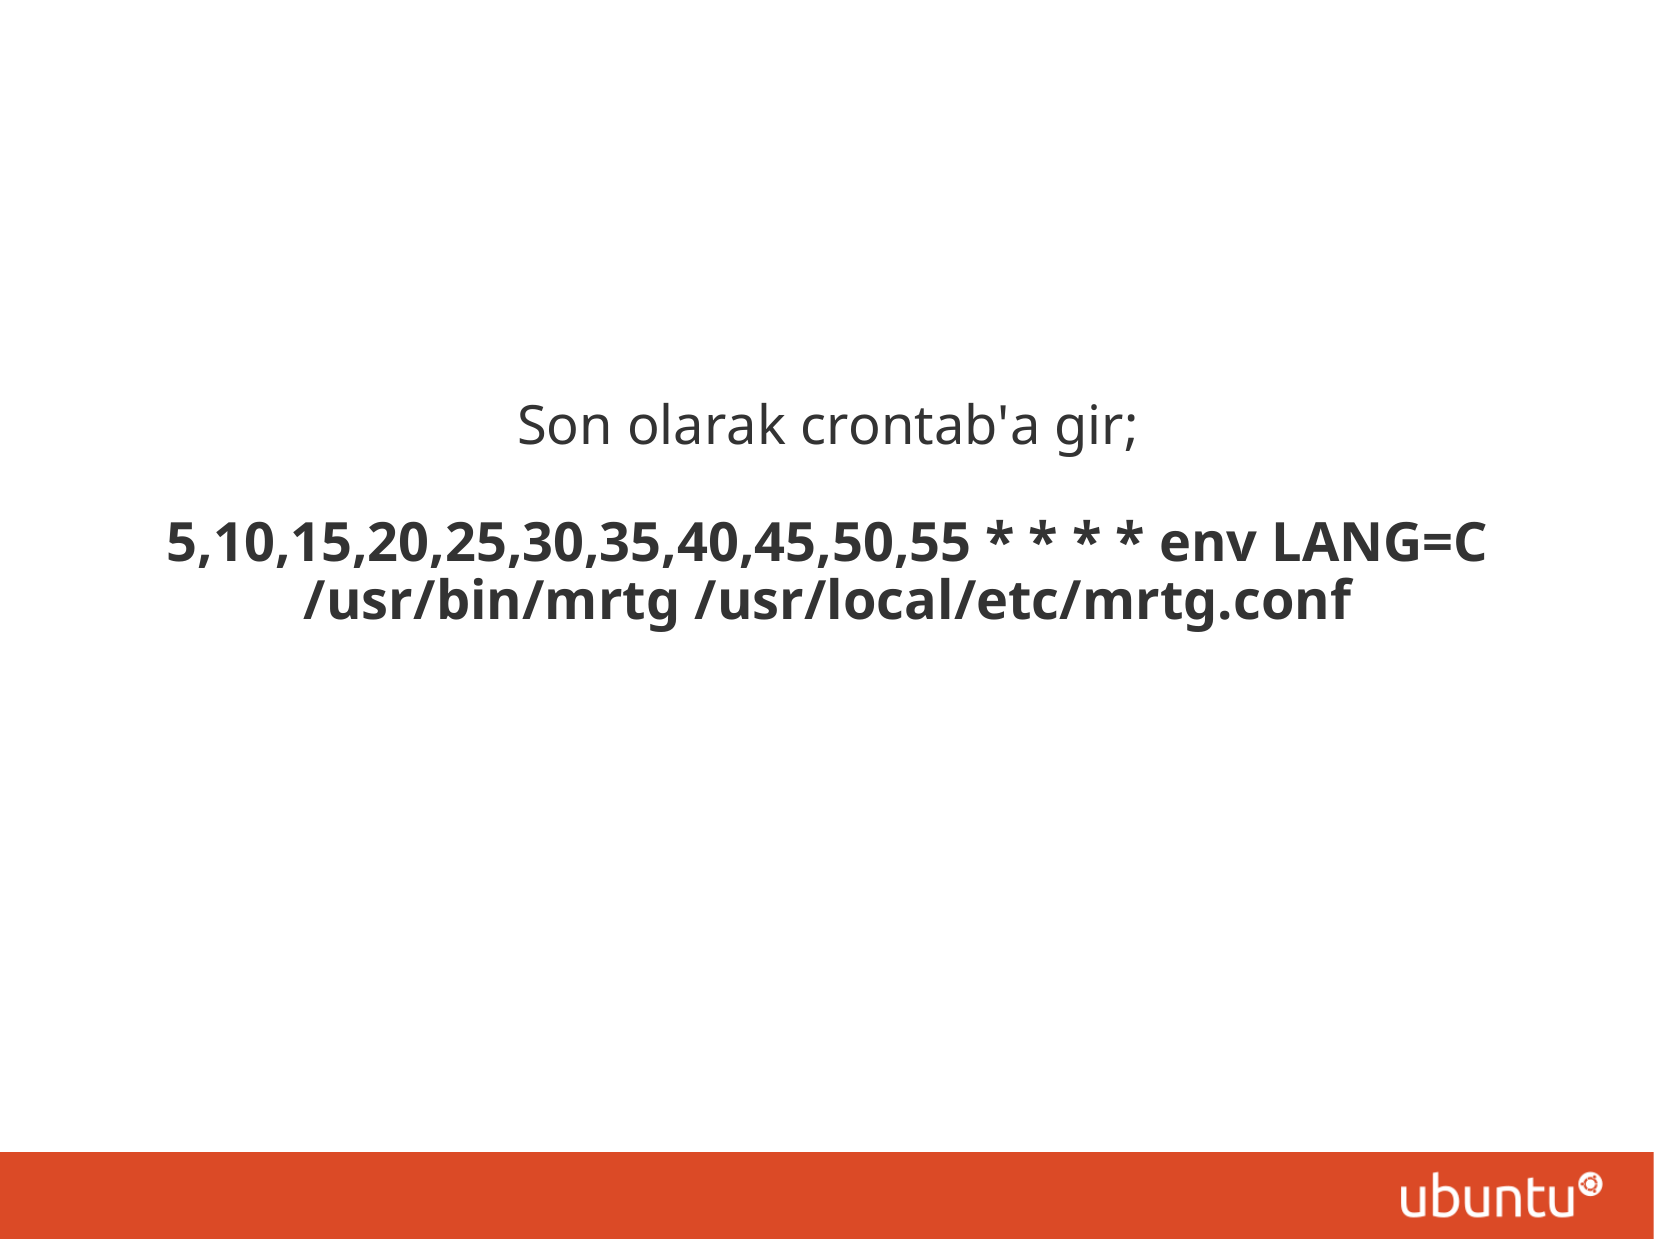

# Son olarak crontab'a gir; 5,10,15,20,25,30,35,40,45,50,55 * * * * env LANG=C /usr/bin/mrtg /usr/local/etc/mrtg.conf